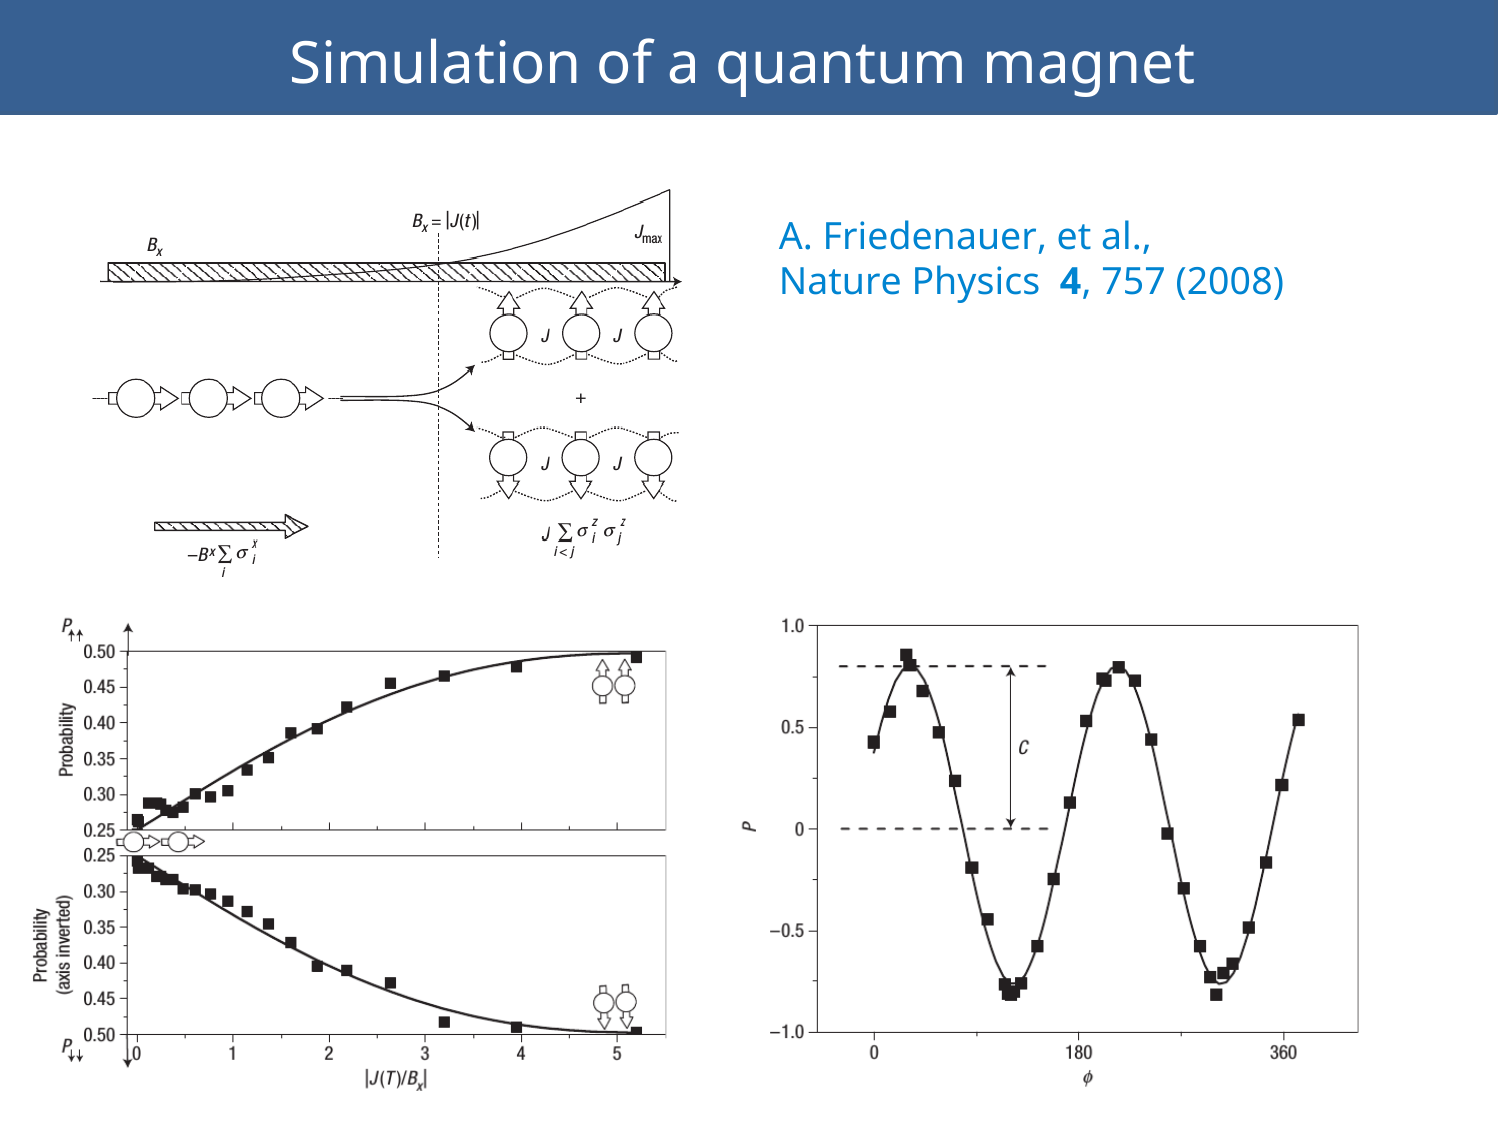

Simulation of a quantum magnet
A. Friedenauer, et al.,
Nature Physics  4, 757 (2008)